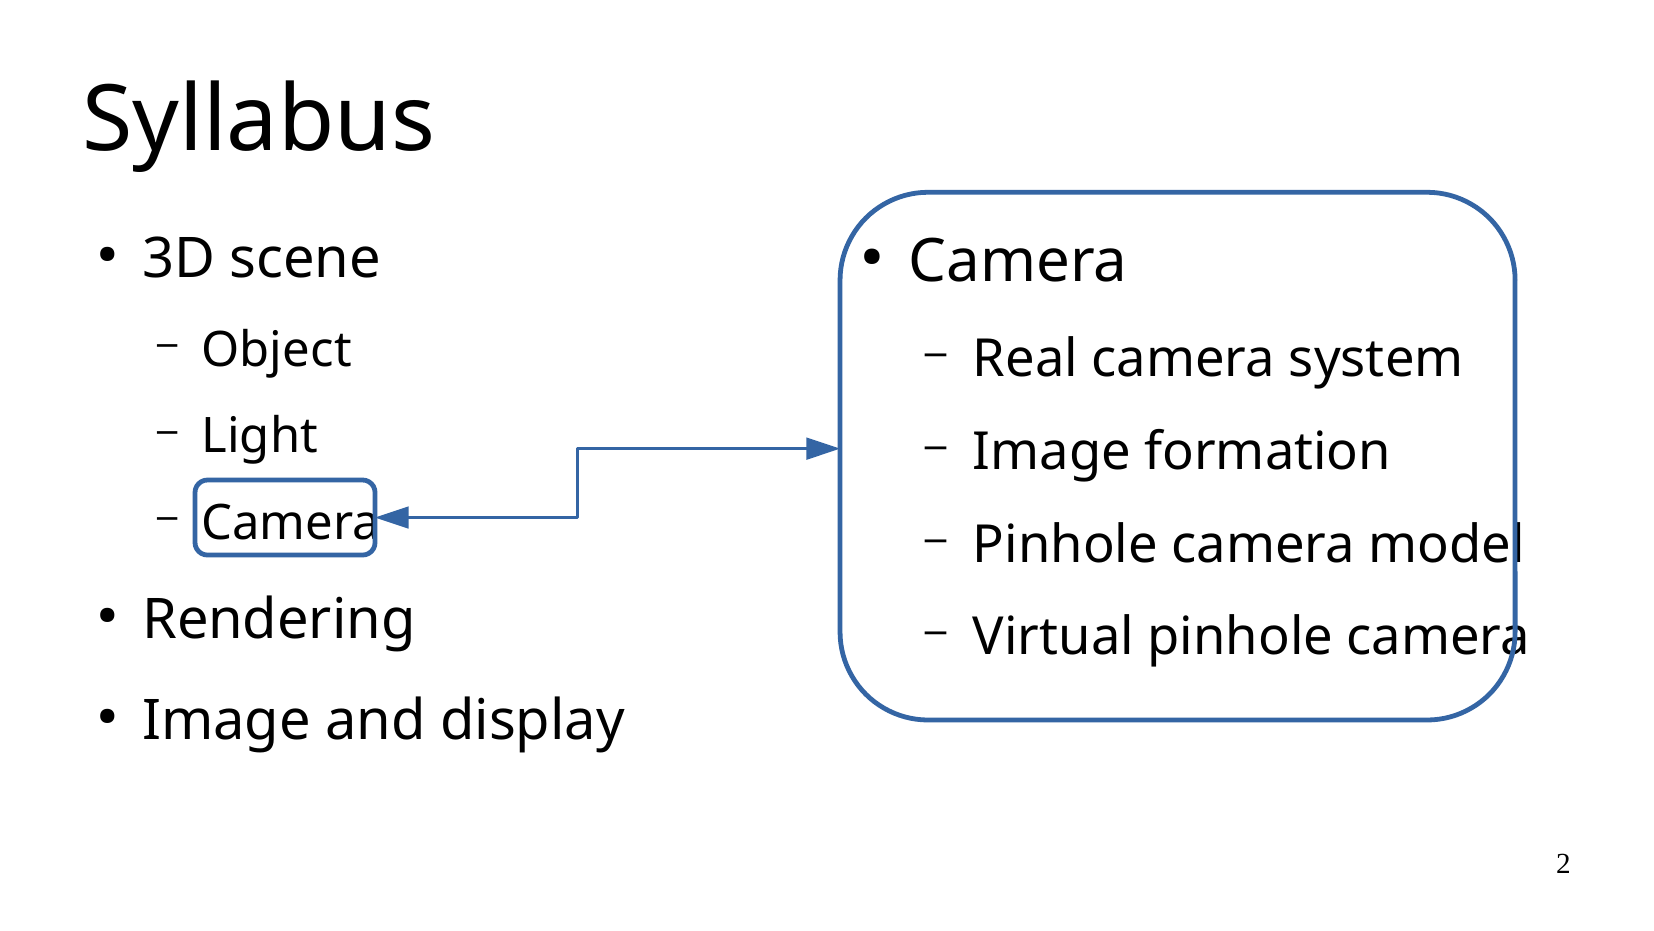

# Syllabus
3D scene
Object
Light
Camera
Rendering
Image and display
Camera
Real camera system
Image formation
Pinhole camera model
Virtual pinhole camera
2